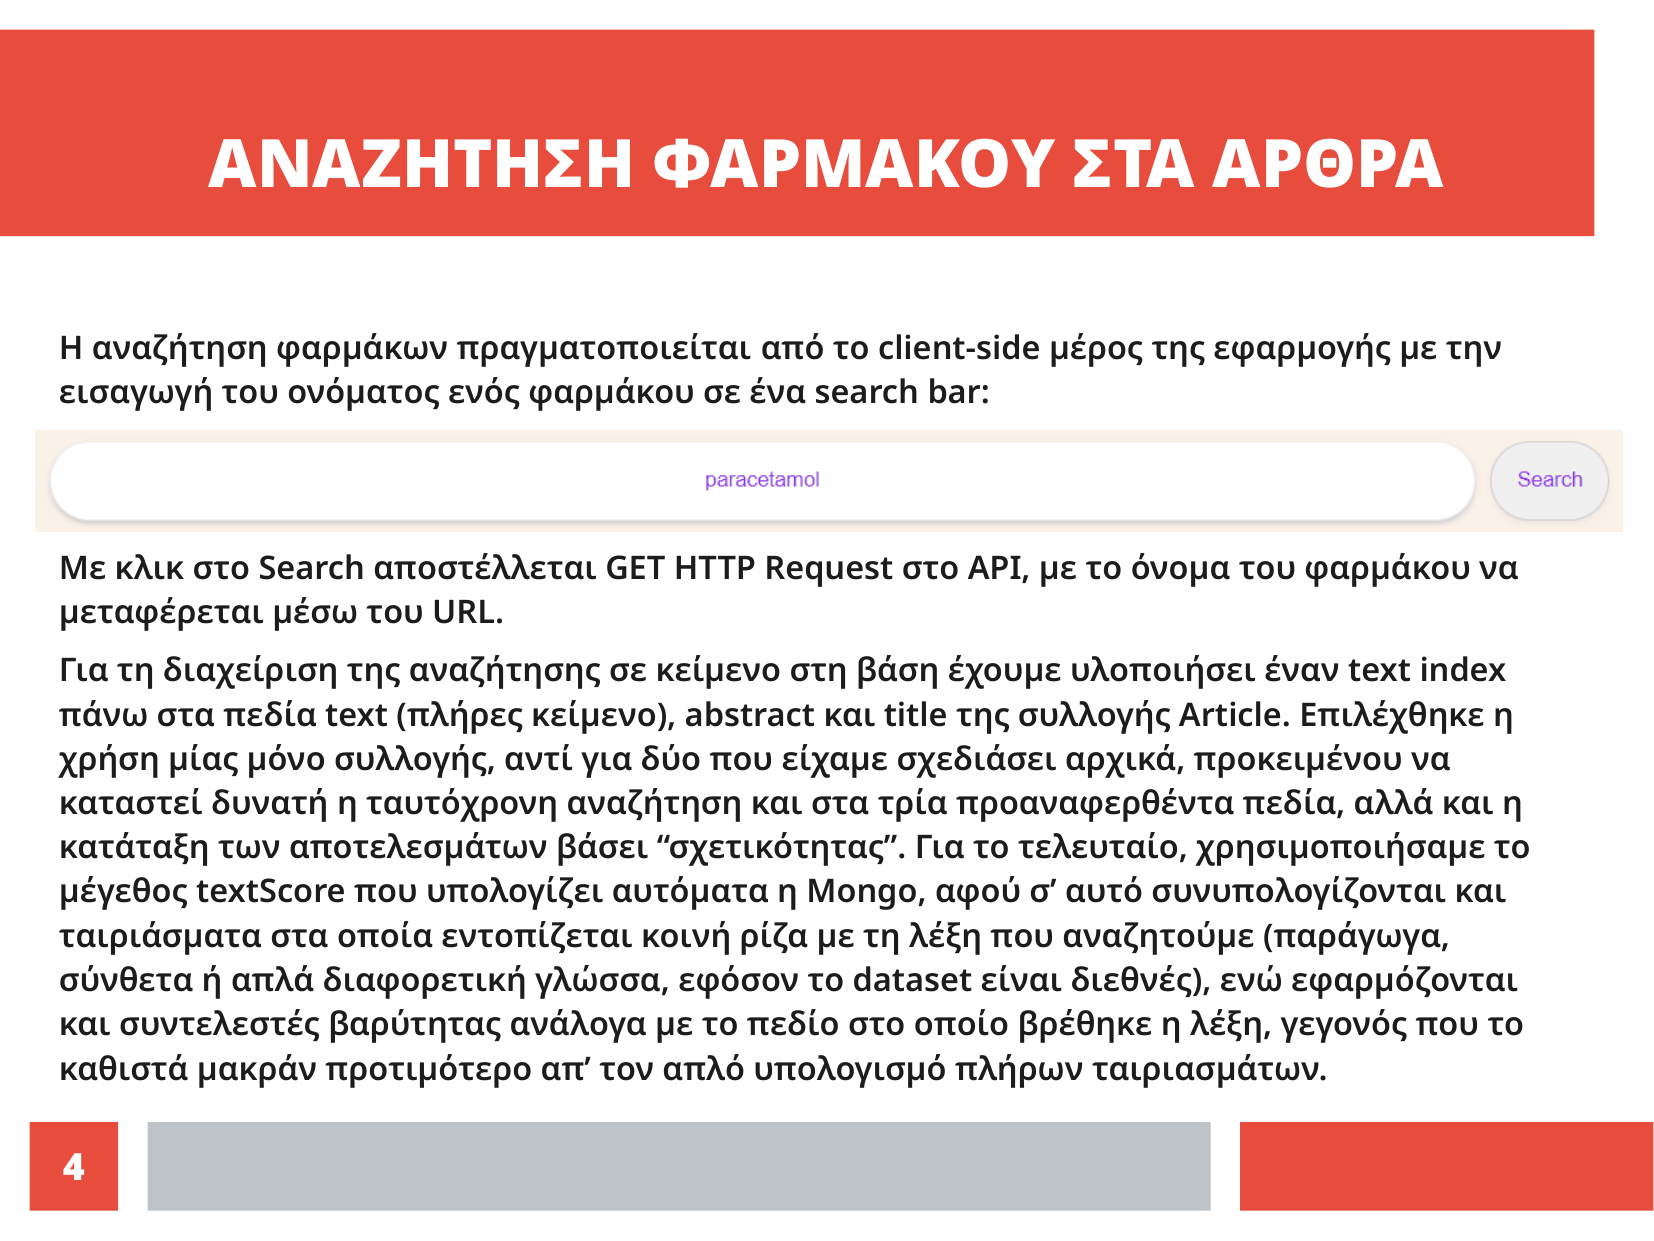

# ΑΝΑΖΗΤΗΣΗ ΦΑΡΜΑΚΟΥ ΣΤΑ ΑΡΘΡΑ
Η αναζήτηση φαρμάκων πραγματοποιείται από το client-side μέρος της εφαρμογής με την εισαγωγή του ονόματος ενός φαρμάκου σε ένα search bar:
Με κλικ στο Search αποστέλλεται GET HTTP Request στο API, με το όνομα του φαρμάκου να μεταφέρεται μέσω του URL.
Για τη διαχείριση της αναζήτησης σε κείμενο στη βάση έχουμε υλοποιήσει έναν text index πάνω στα πεδία text (πλήρες κείμενο), abstract και title της συλλογής Article. Επιλέχθηκε η χρήση μίας μόνο συλλογής, αντί για δύο που είχαμε σχεδιάσει αρχικά, προκειμένου να καταστεί δυνατή η ταυτόχρονη αναζήτηση και στα τρία προαναφερθέντα πεδία, αλλά και η κατάταξη των αποτελεσμάτων βάσει “σχετικότητας”. Για το τελευταίο, χρησιμοποιήσαμε το μέγεθος textScore που υπολογίζει αυτόματα η Mongo, αφού σ’ αυτό συνυπολογίζονται και ταιριάσματα στα οποία εντοπίζεται κοινή ρίζα με τη λέξη που αναζητούμε (παράγωγα, σύνθετα ή απλά διαφορετική γλώσσα, εφόσον το dataset είναι διεθνές), ενώ εφαρμόζονται και συντελεστές βαρύτητας ανάλογα με το πεδίο στο οποίο βρέθηκε η λέξη, γεγονός που το καθιστά μακράν προτιμότερο απ’ τον απλό υπολογισμό πλήρων ταιριασμάτων.
4